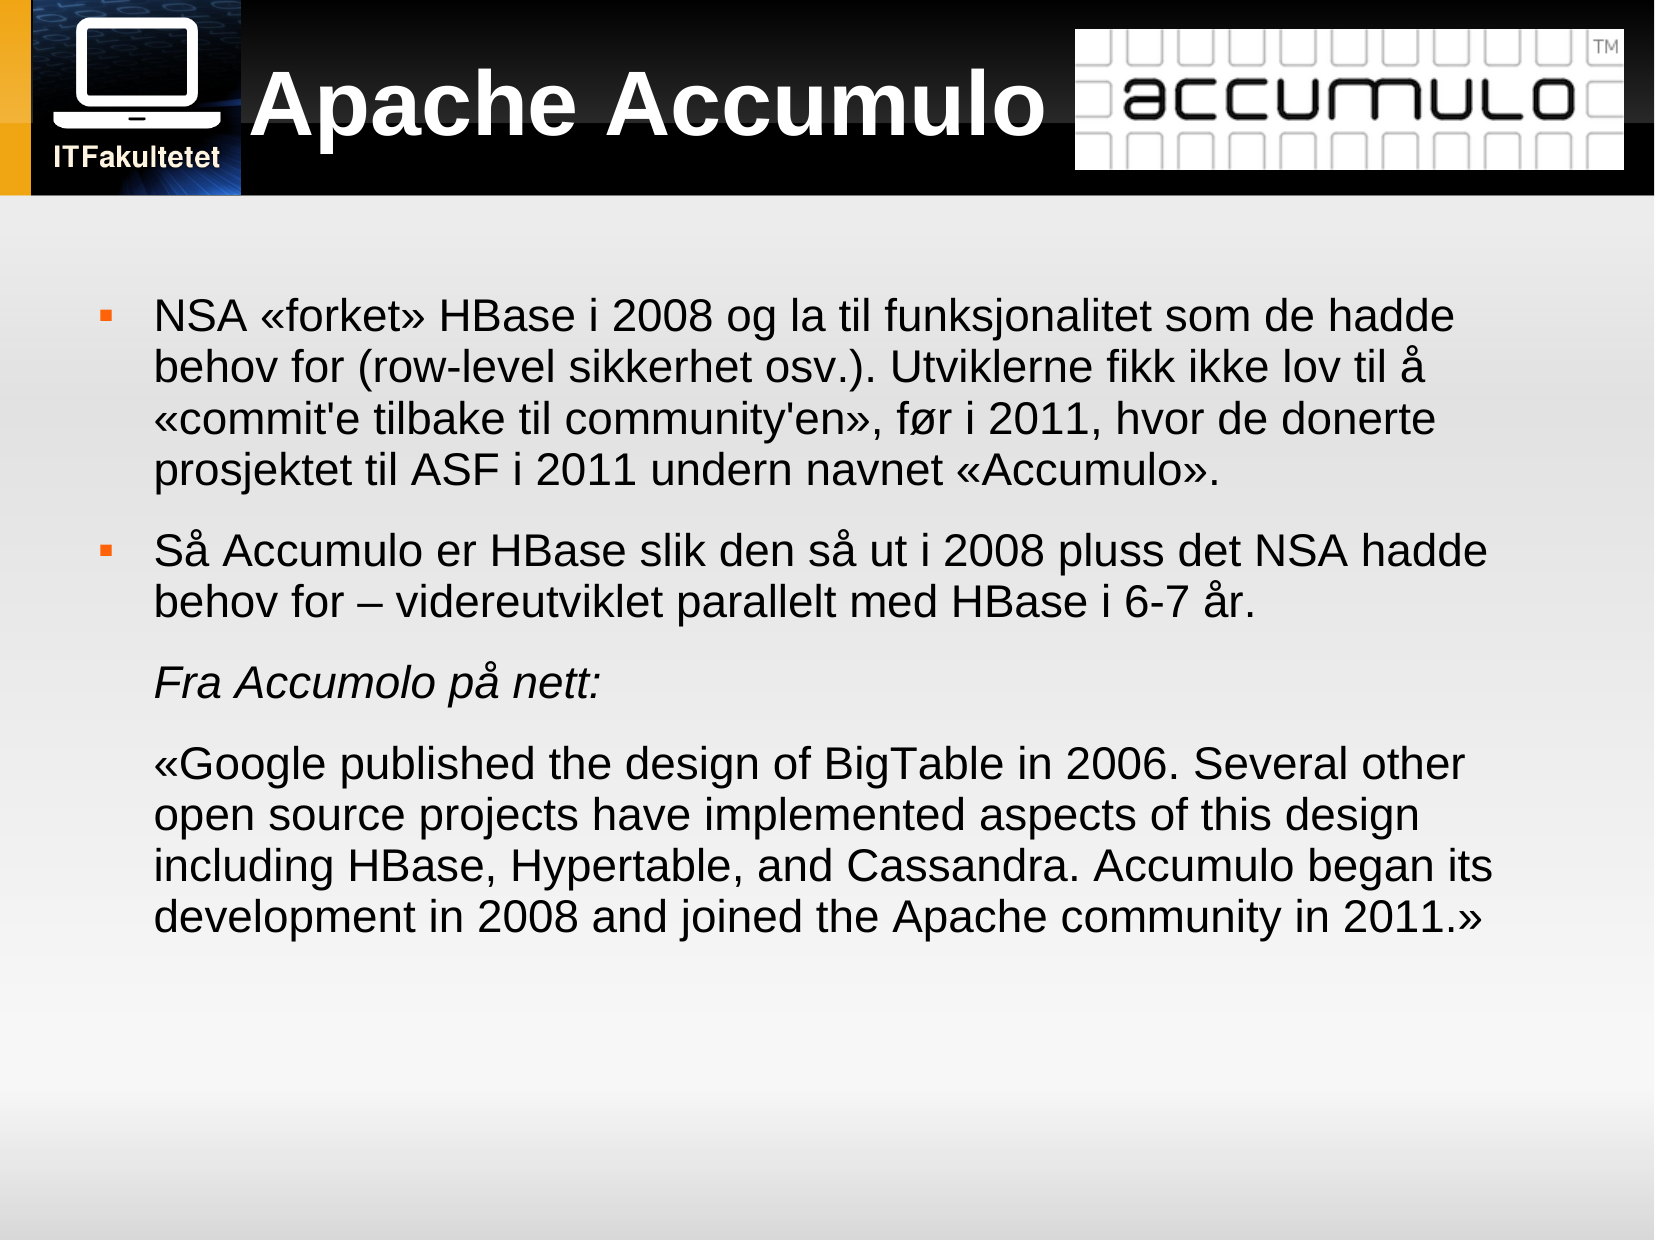

Apache Accumulo
NSA «forket» HBase i 2008 og la til funksjonalitet som de hadde

behov for (row-level sikkerhet osv.). Utviklerne fikk ikke lov til å
«commit'e tilbake til community'en», før i 2011, hvor de donerte
prosjektet til ASF i 2011 undern navnet «Accumulo».
Så Accumulo er HBase slik den så ut i 2008 pluss det NSA hadde

behov for – videreutviklet parallelt med HBase i 6-7 år.
Fra Accumolo på nett:
«Google published the design of BigTable in 2006. Several other
open source projects have implemented aspects of this design
including HBase, Hypertable, and Cassandra. Accumulo began its
development in 2008 and joined the Apache community in 2011.»